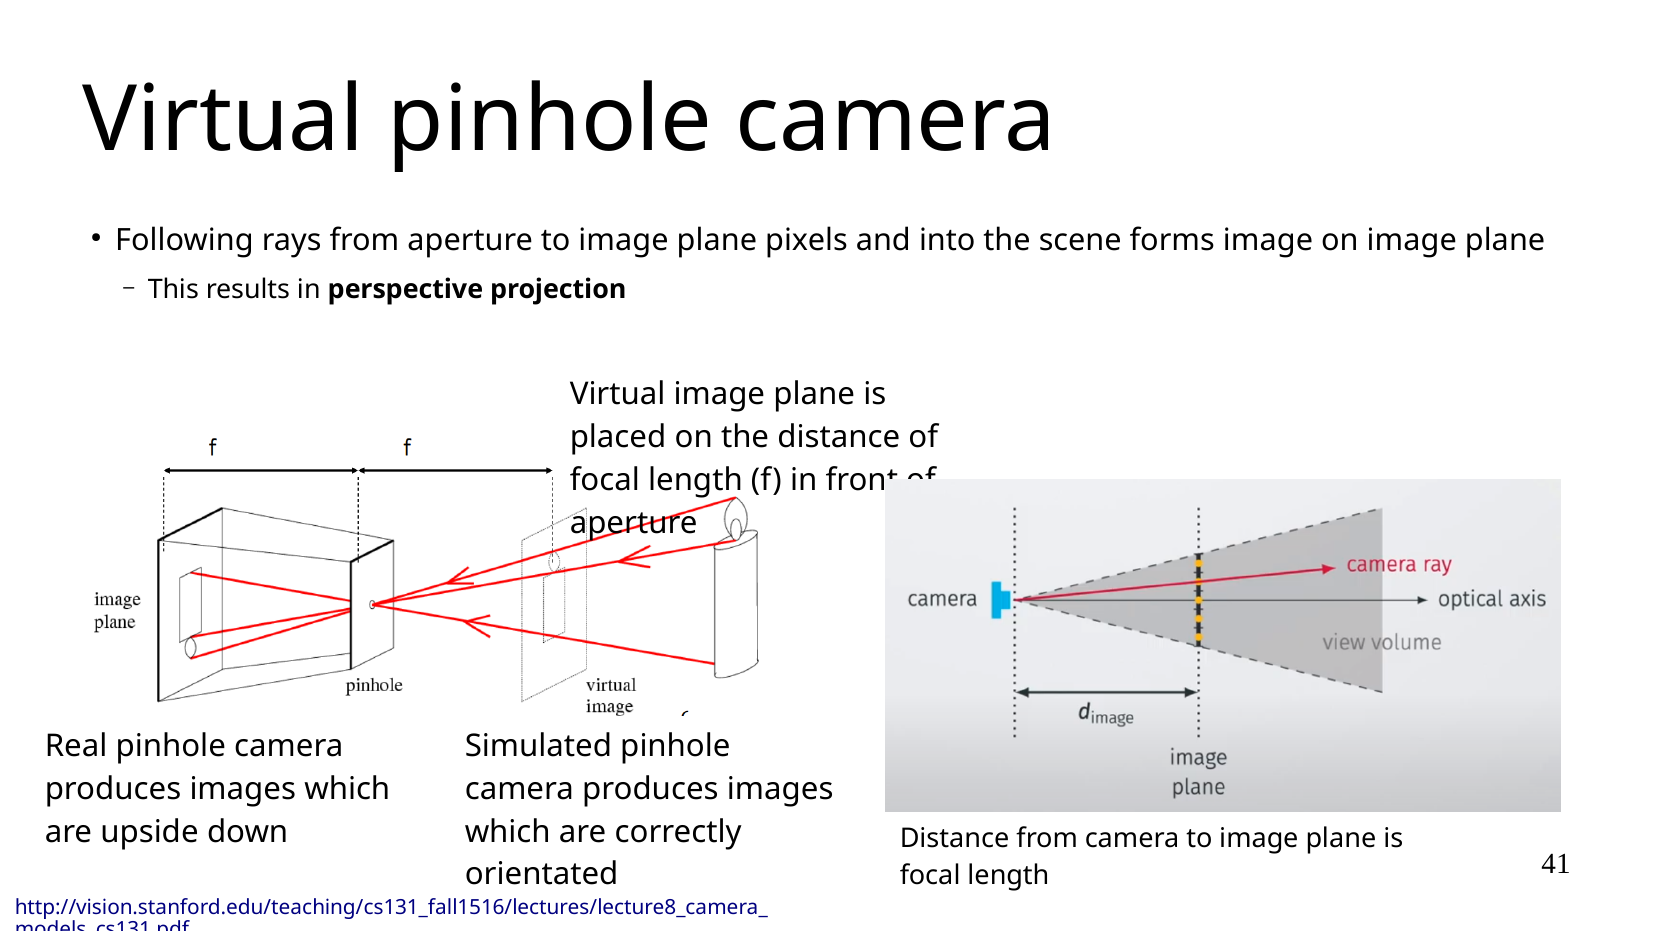

# Virtual pinhole camera
Following rays from aperture to image plane pixels and into the scene forms image on image plane
This results in perspective projection
Virtual image plane is placed on the distance of focal length (f) in front of aperture
Real pinhole camera produces images which are upside down
Simulated pinhole camera produces images which are correctly orientated
Distance from camera to image plane is focal length
41
http://vision.stanford.edu/teaching/cs131_fall1516/lectures/lecture8_camera_models_cs131.pdf